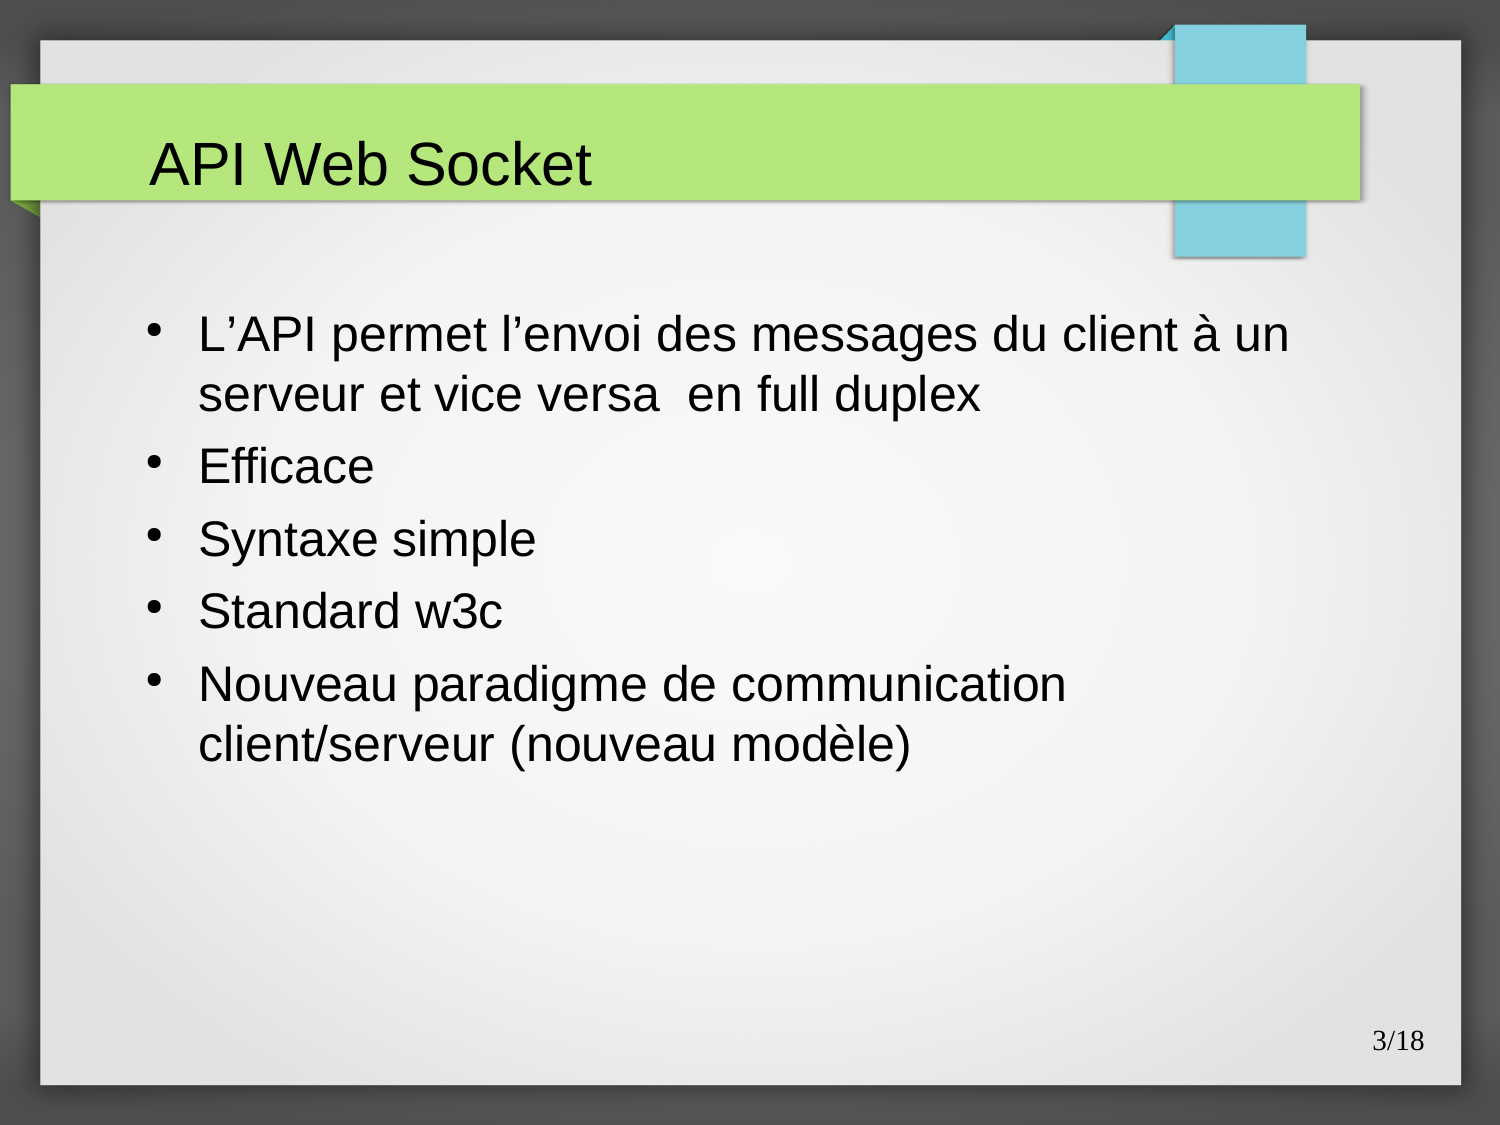

# API Web Socket
L’API permet l’envoi des messages du client à un serveur et vice versa en full duplex
Efficace
Syntaxe simple
Standard w3c
Nouveau paradigme de communication client/serveur (nouveau modèle)
3